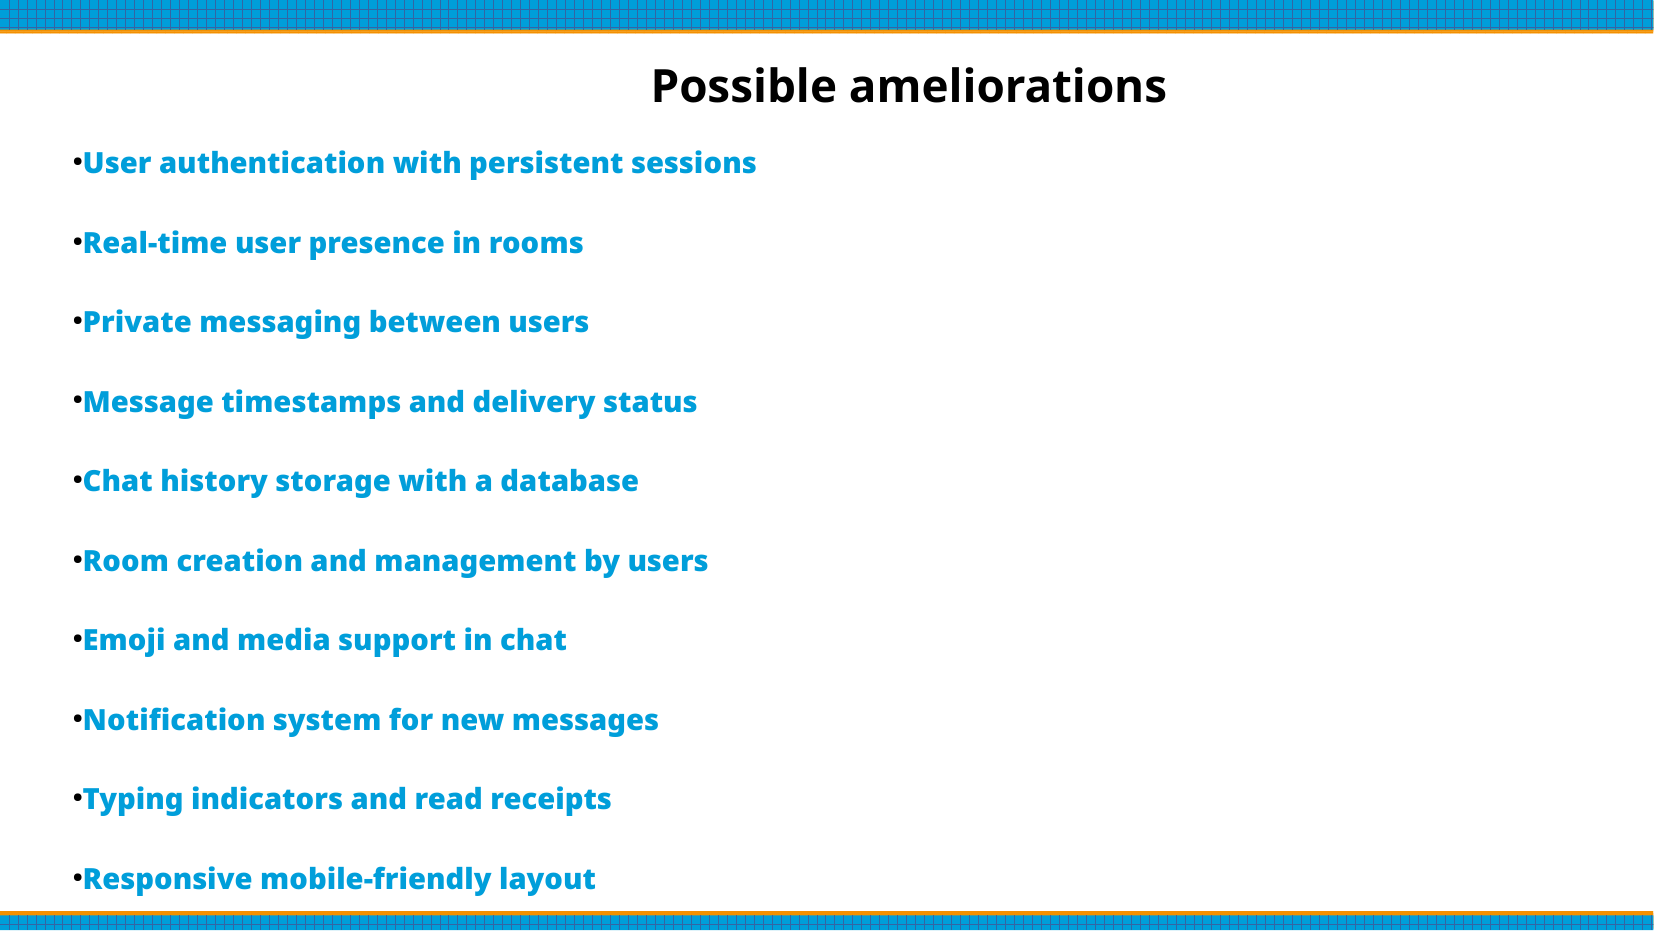

Possible ameliorations
# User authentication with persistent sessions
Real-time user presence in rooms
Private messaging between users
Message timestamps and delivery status
Chat history storage with a database
Room creation and management by users
Emoji and media support in chat
Notification system for new messages
Typing indicators and read receipts
Responsive mobile-friendly layout